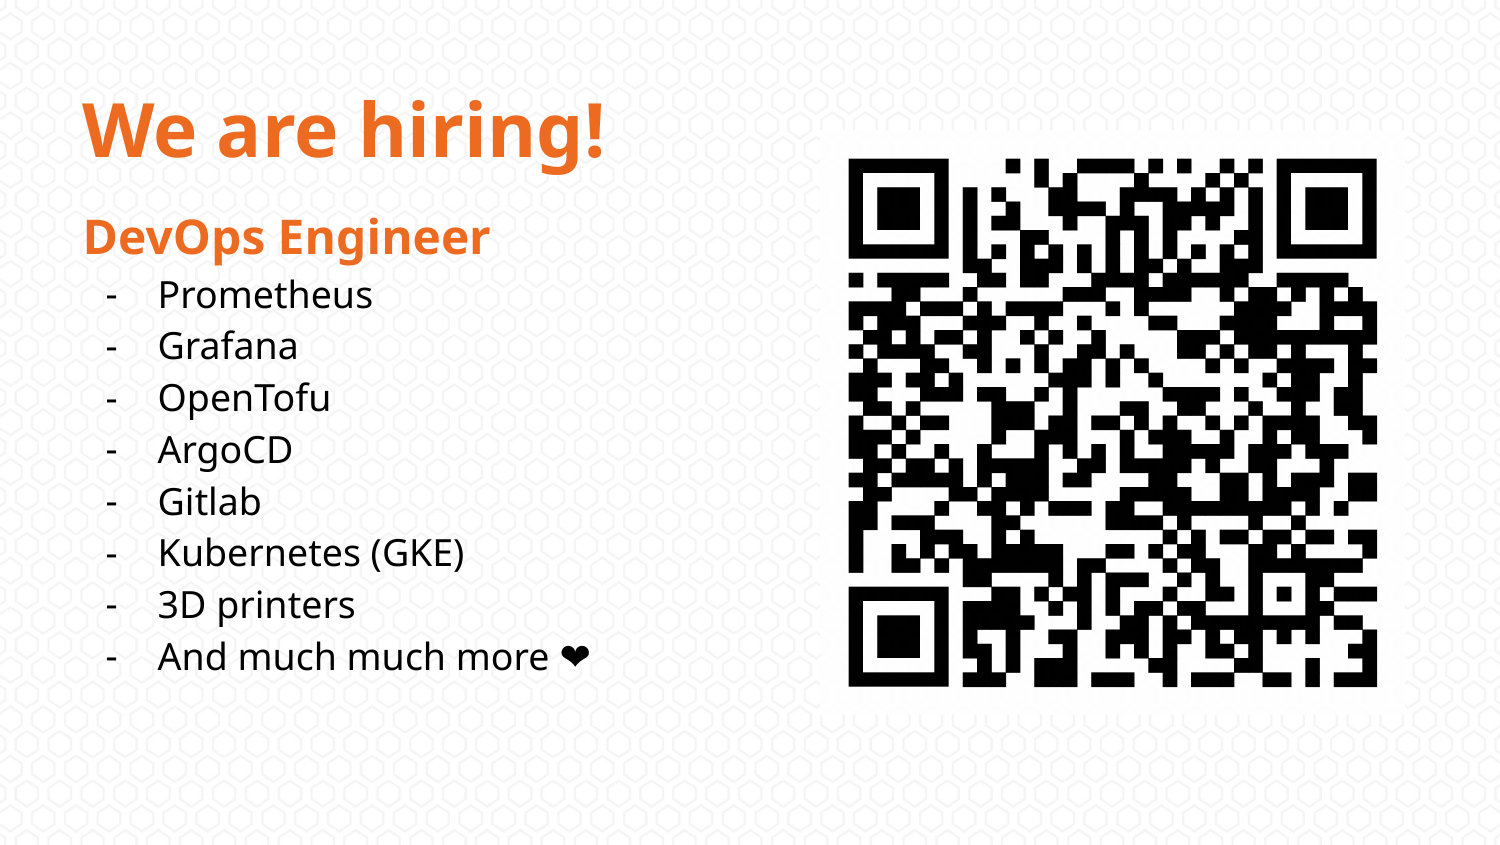

We are hiring!
# DevOps Engineer
Prometheus
Grafana
OpenTofu
ArgoCD
Gitlab
Kubernetes (GKE)
3D printers
And much much more ❤️